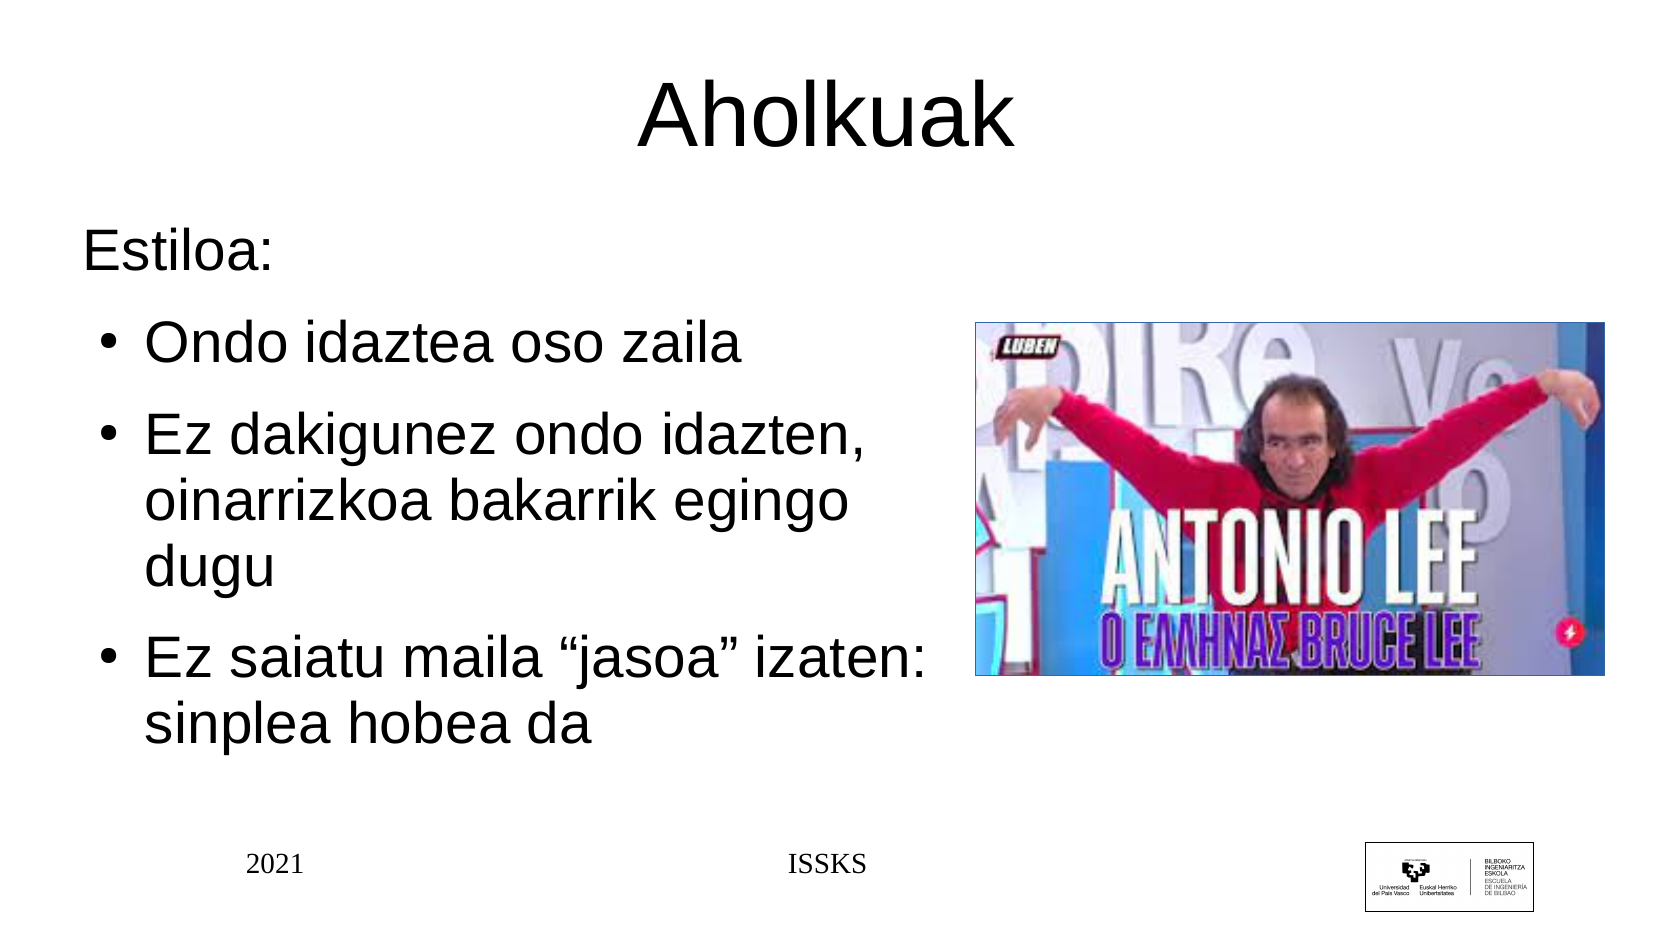

# Aholkuak
Estiloa:
Ondo idaztea oso zaila
Ez dakigunez ondo idazten, oinarrizkoa bakarrik egingo dugu
Ez saiatu maila “jasoa” izaten: sinplea hobea da